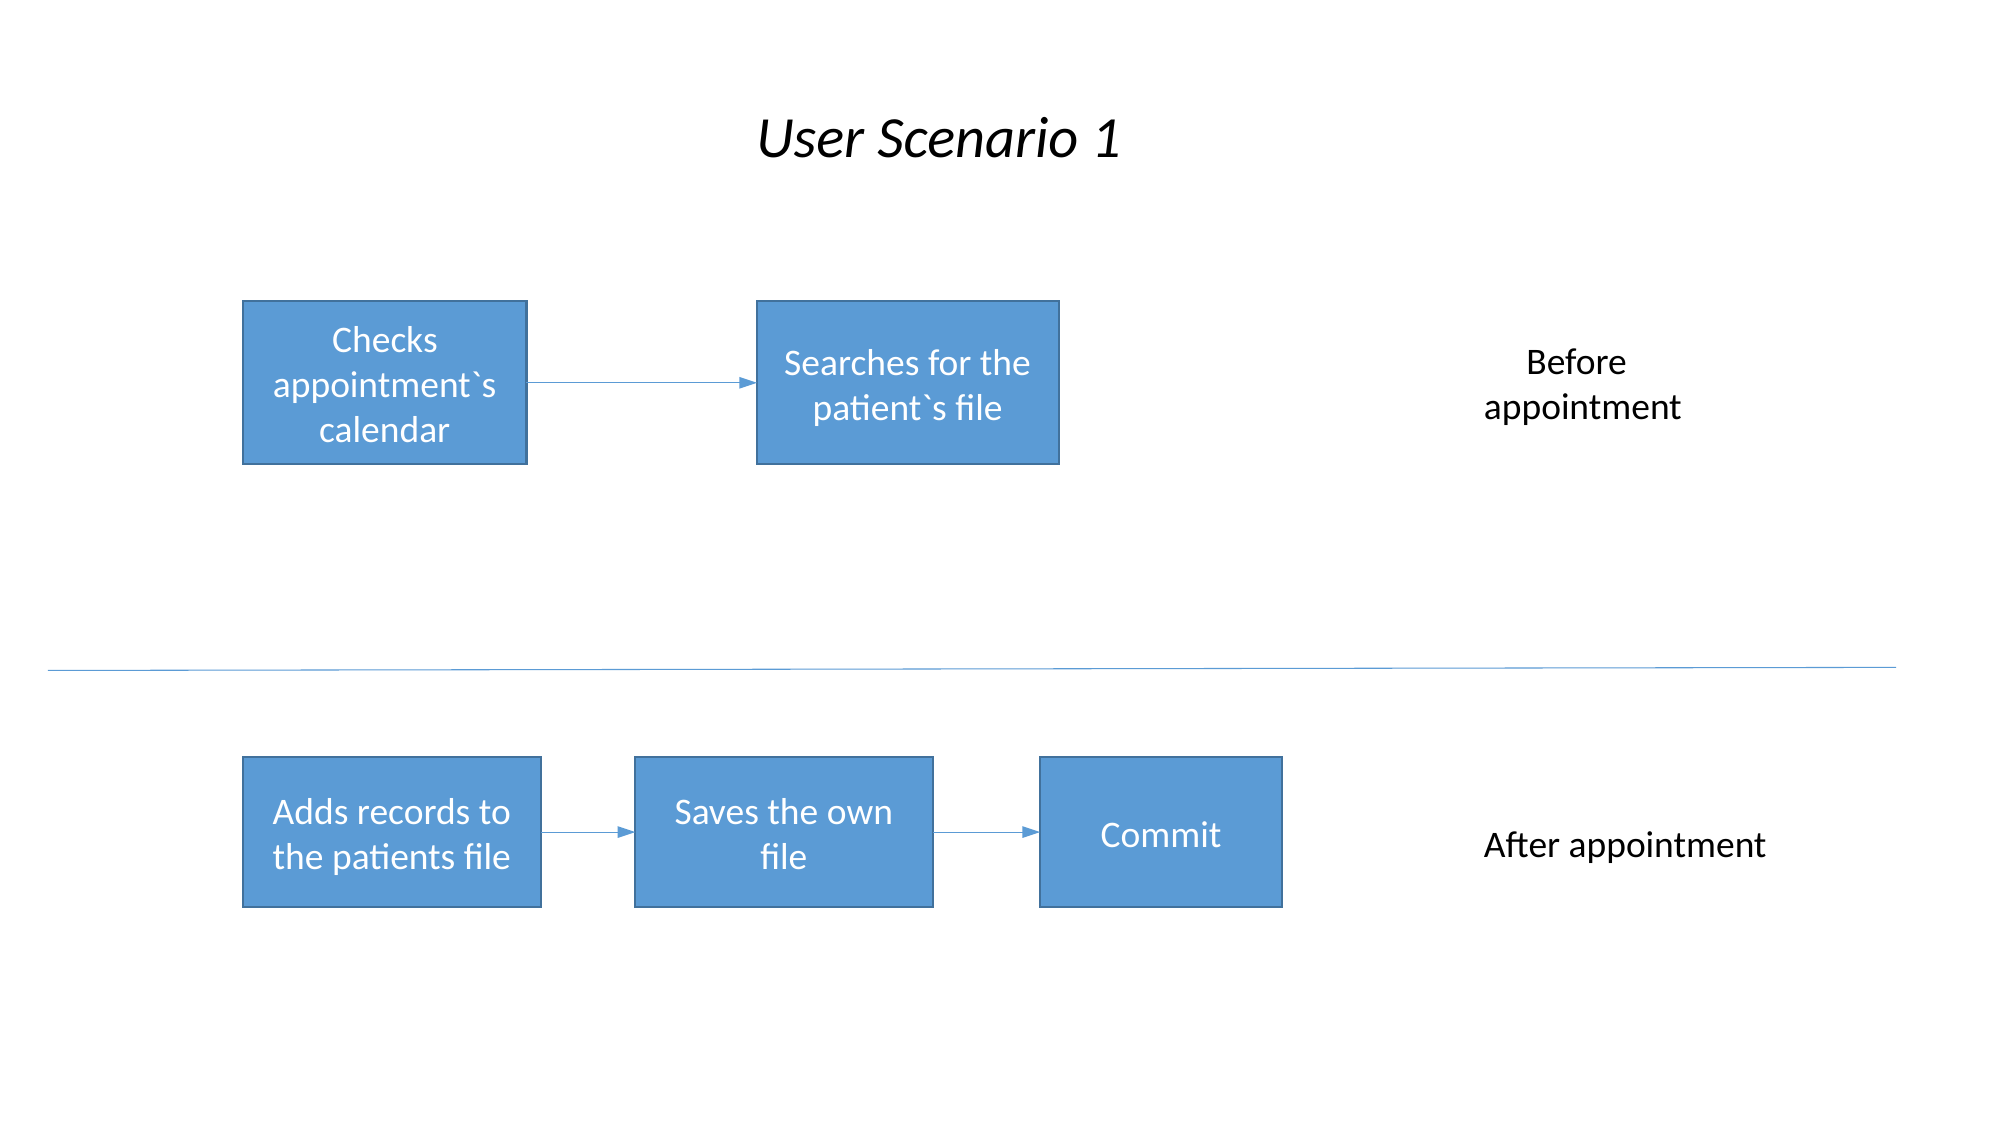

User Scenario 1
Checks appointment`s calendar
Searches for the patient`s file
 Before appointment
Adds records to the patients file
Saves the own file
Commit
After appointment